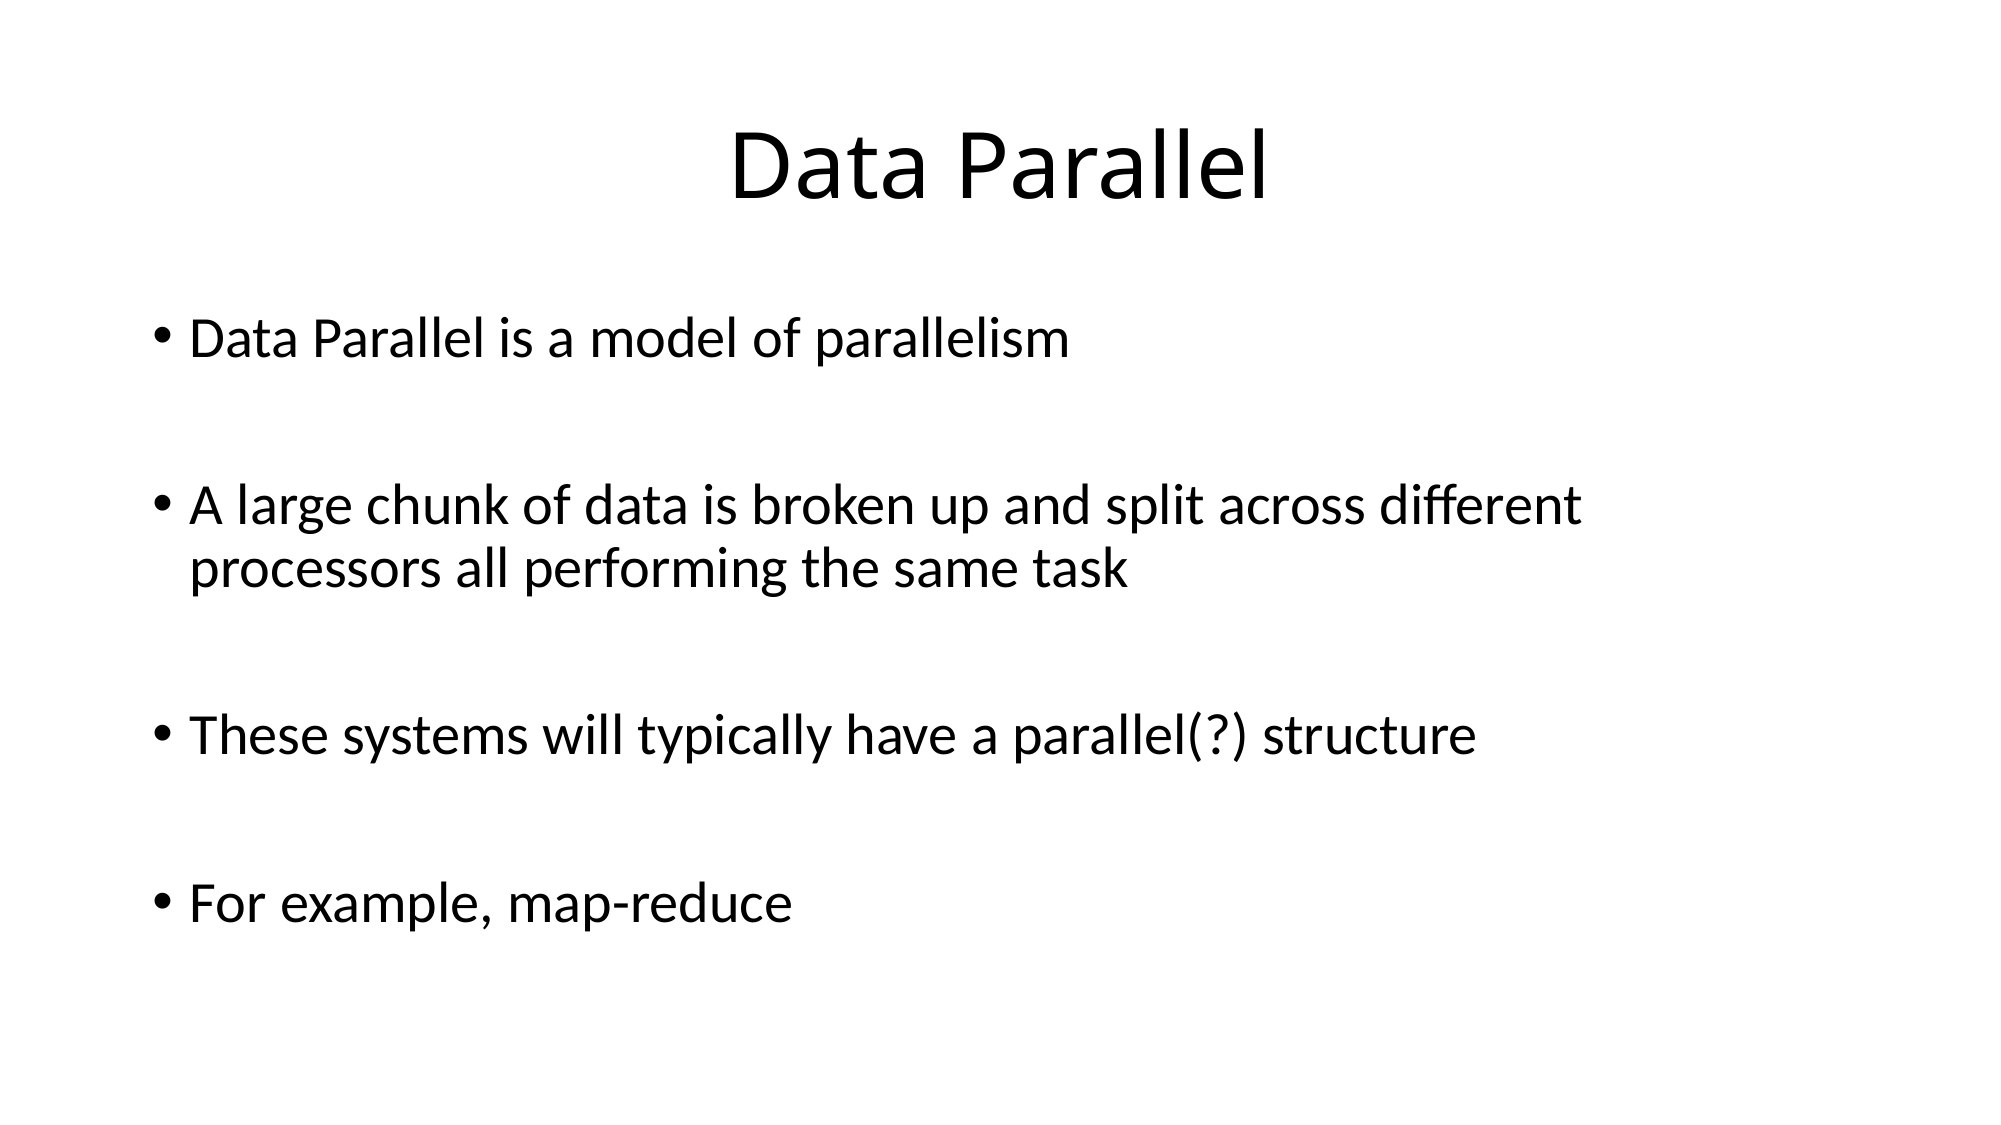

# Data Parallel
Data Parallel is a model of parallelism
A large chunk of data is broken up and split across different processors all performing the same task
These systems will typically have a parallel(?) structure
For example, map-reduce